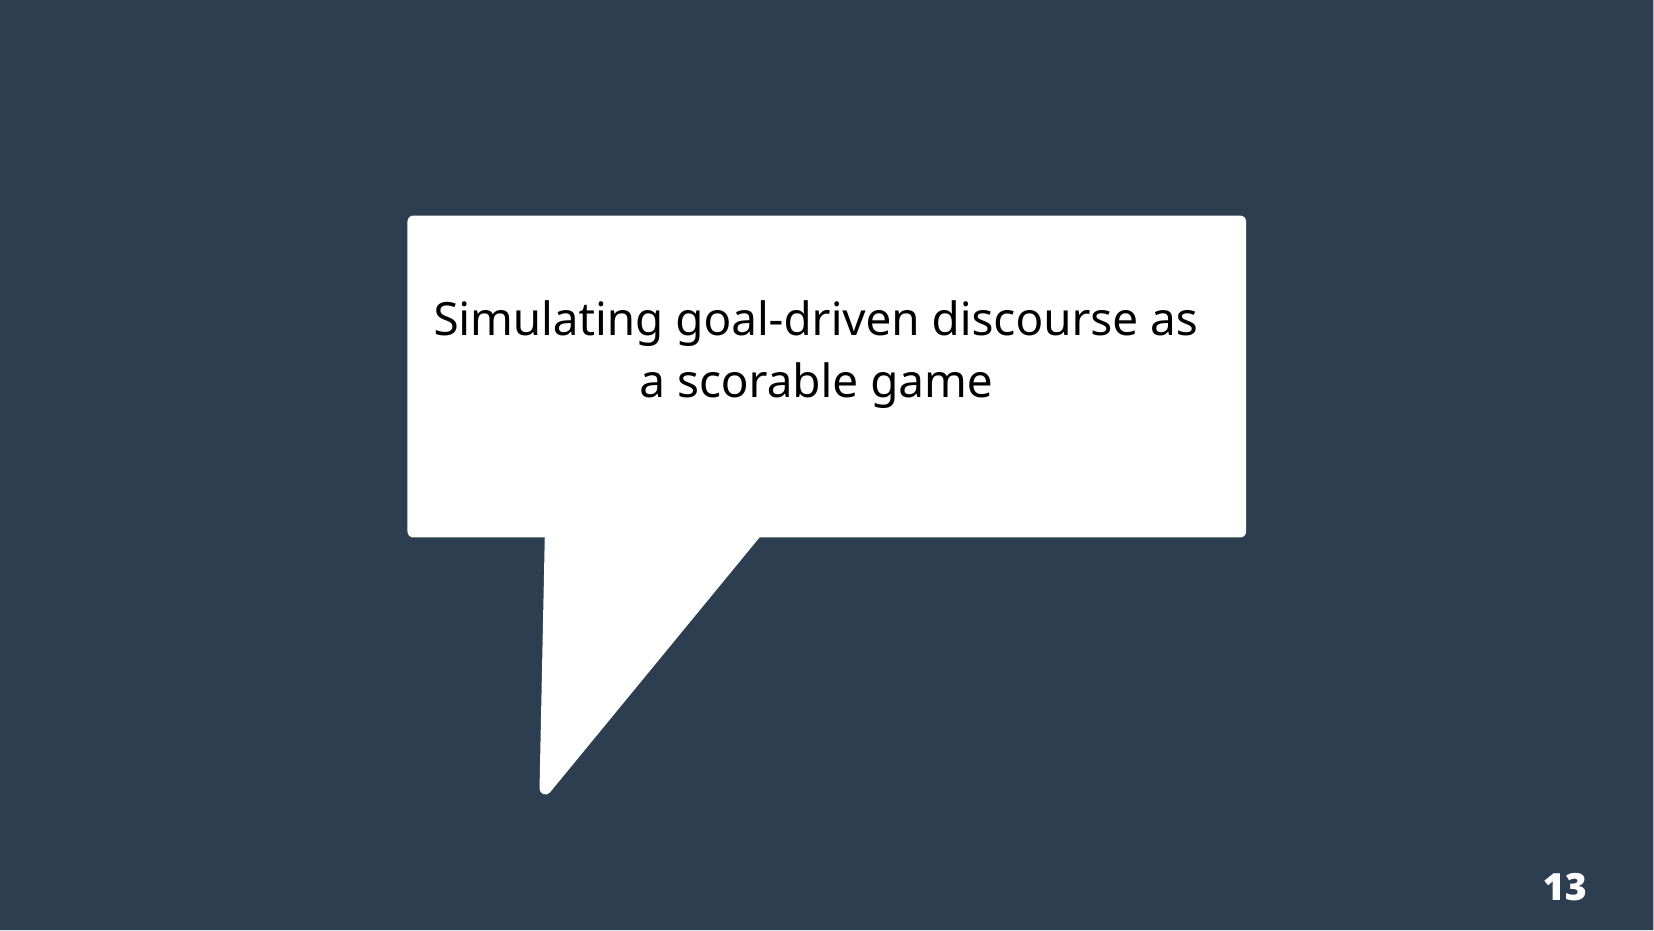

# Simulating goal-driven discourse as a scorable game
13